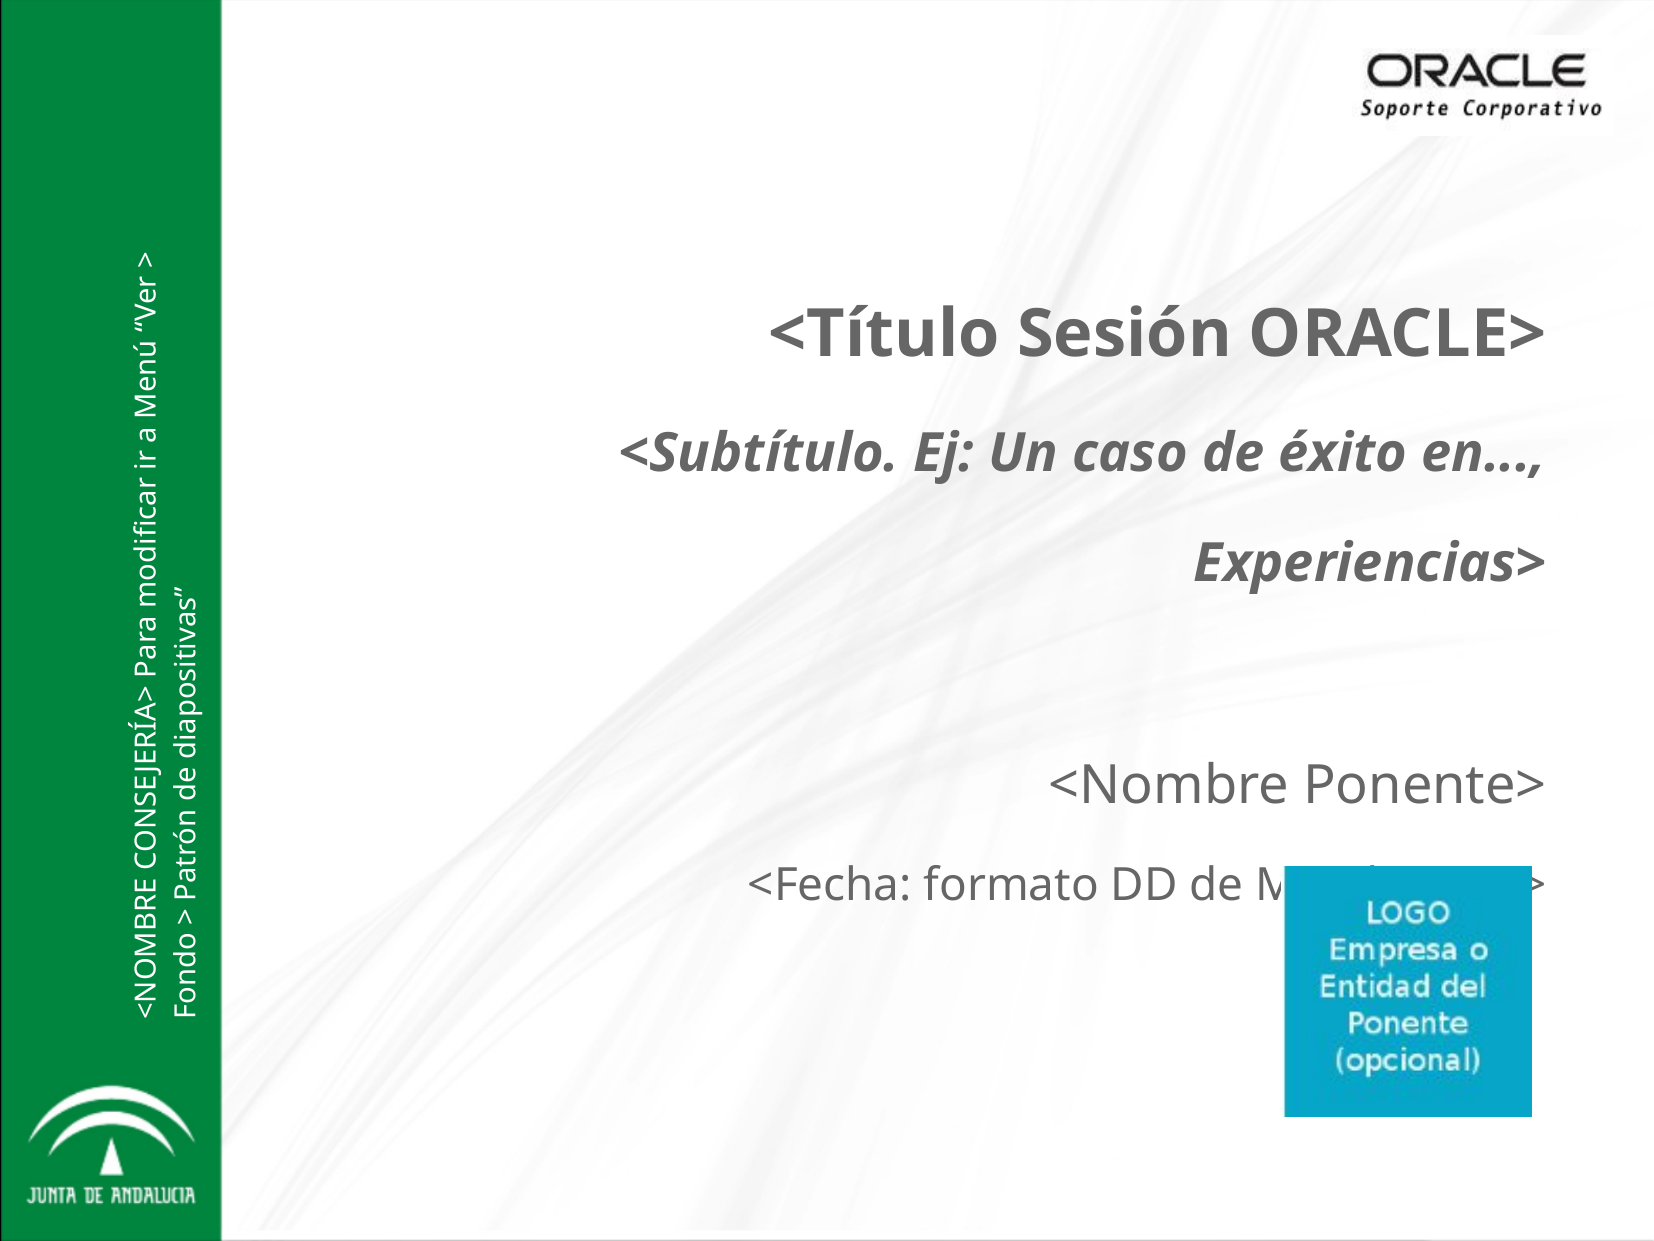

# <Título Sesión ORACLE>
<Subtítulo. Ej: Un caso de éxito en..., Experiencias>
<Nombre Ponente>
<Fecha: formato DD de MM de YYYY>